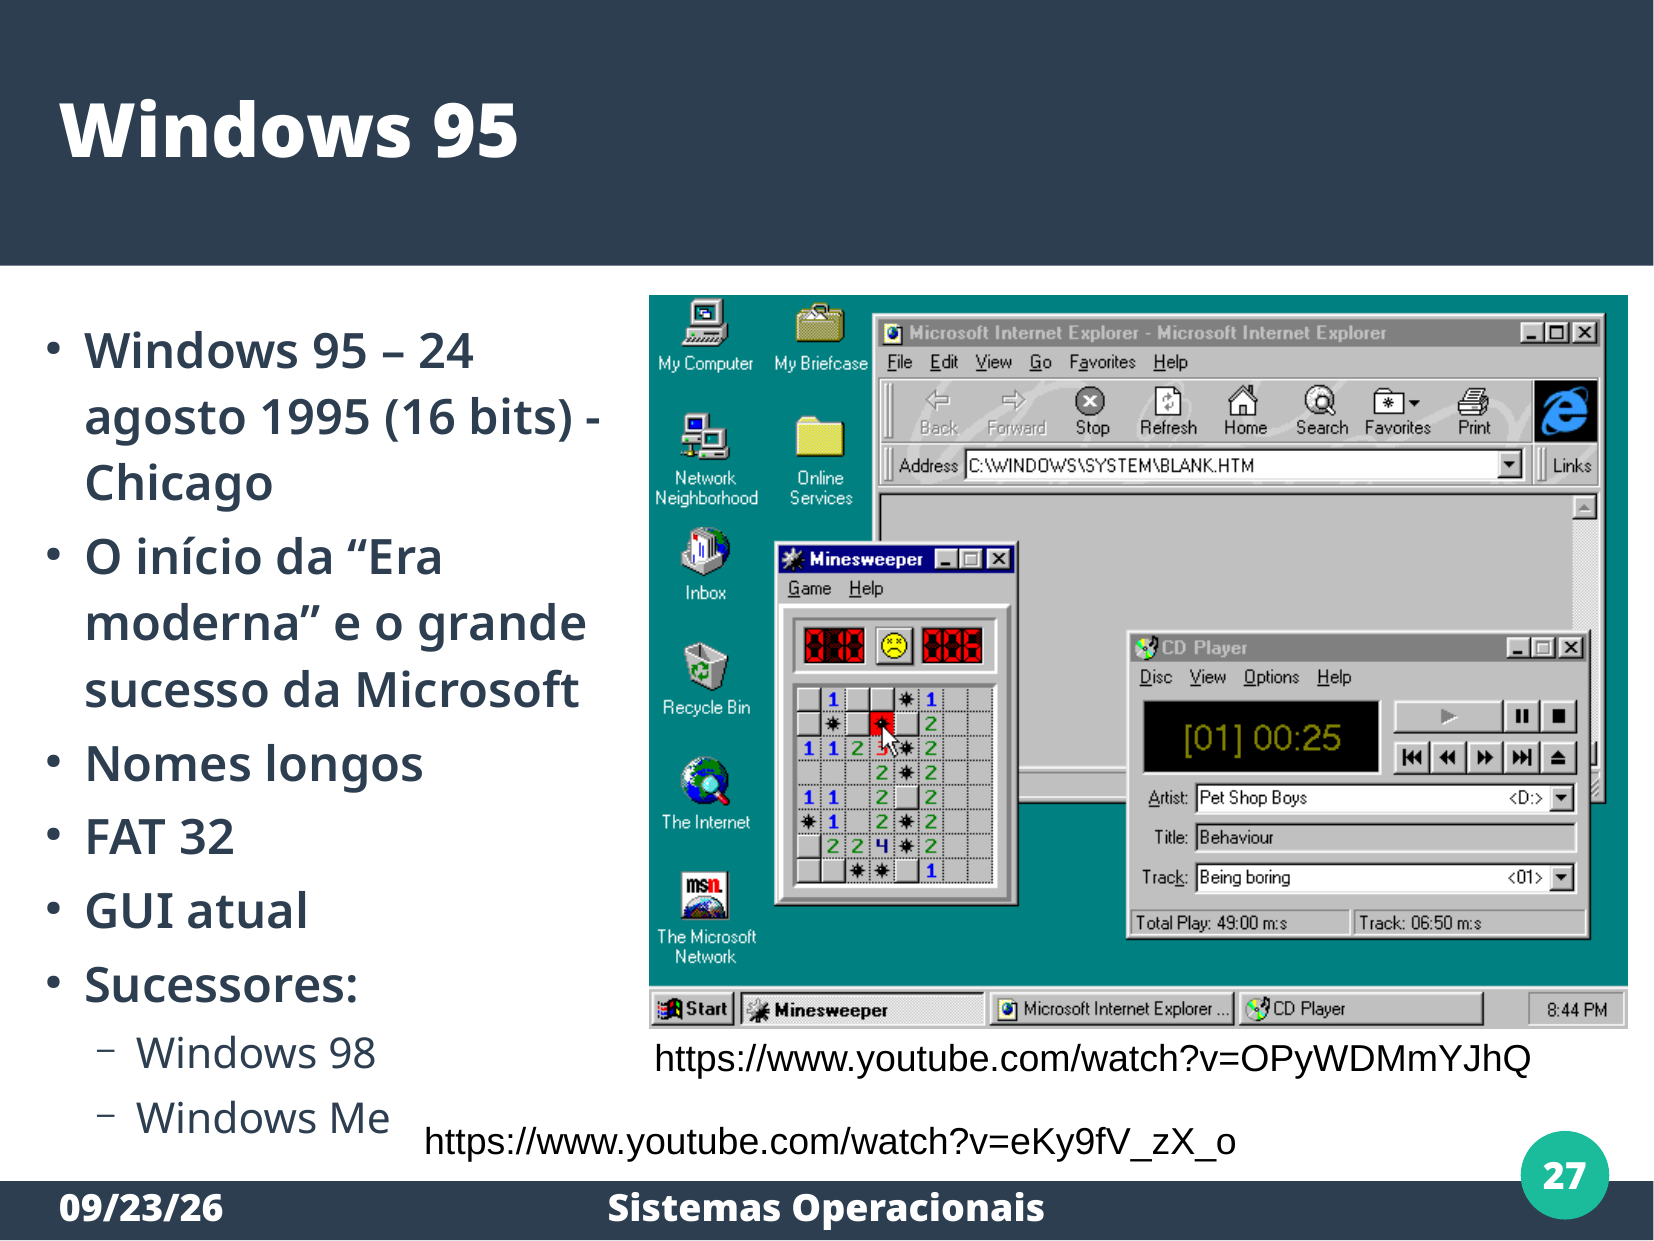

Windows 95
# Windows 95 – 24 agosto 1995 (16 bits) - Chicago
O início da “Era moderna” e o grande sucesso da Microsoft
Nomes longos
FAT 32
GUI atual
Sucessores:
Windows 98
Windows Me
https://www.youtube.com/watch?v=OPyWDMmYJhQ
https://www.youtube.com/watch?v=eKy9fV_zX_o
27
Sistemas Operacionais